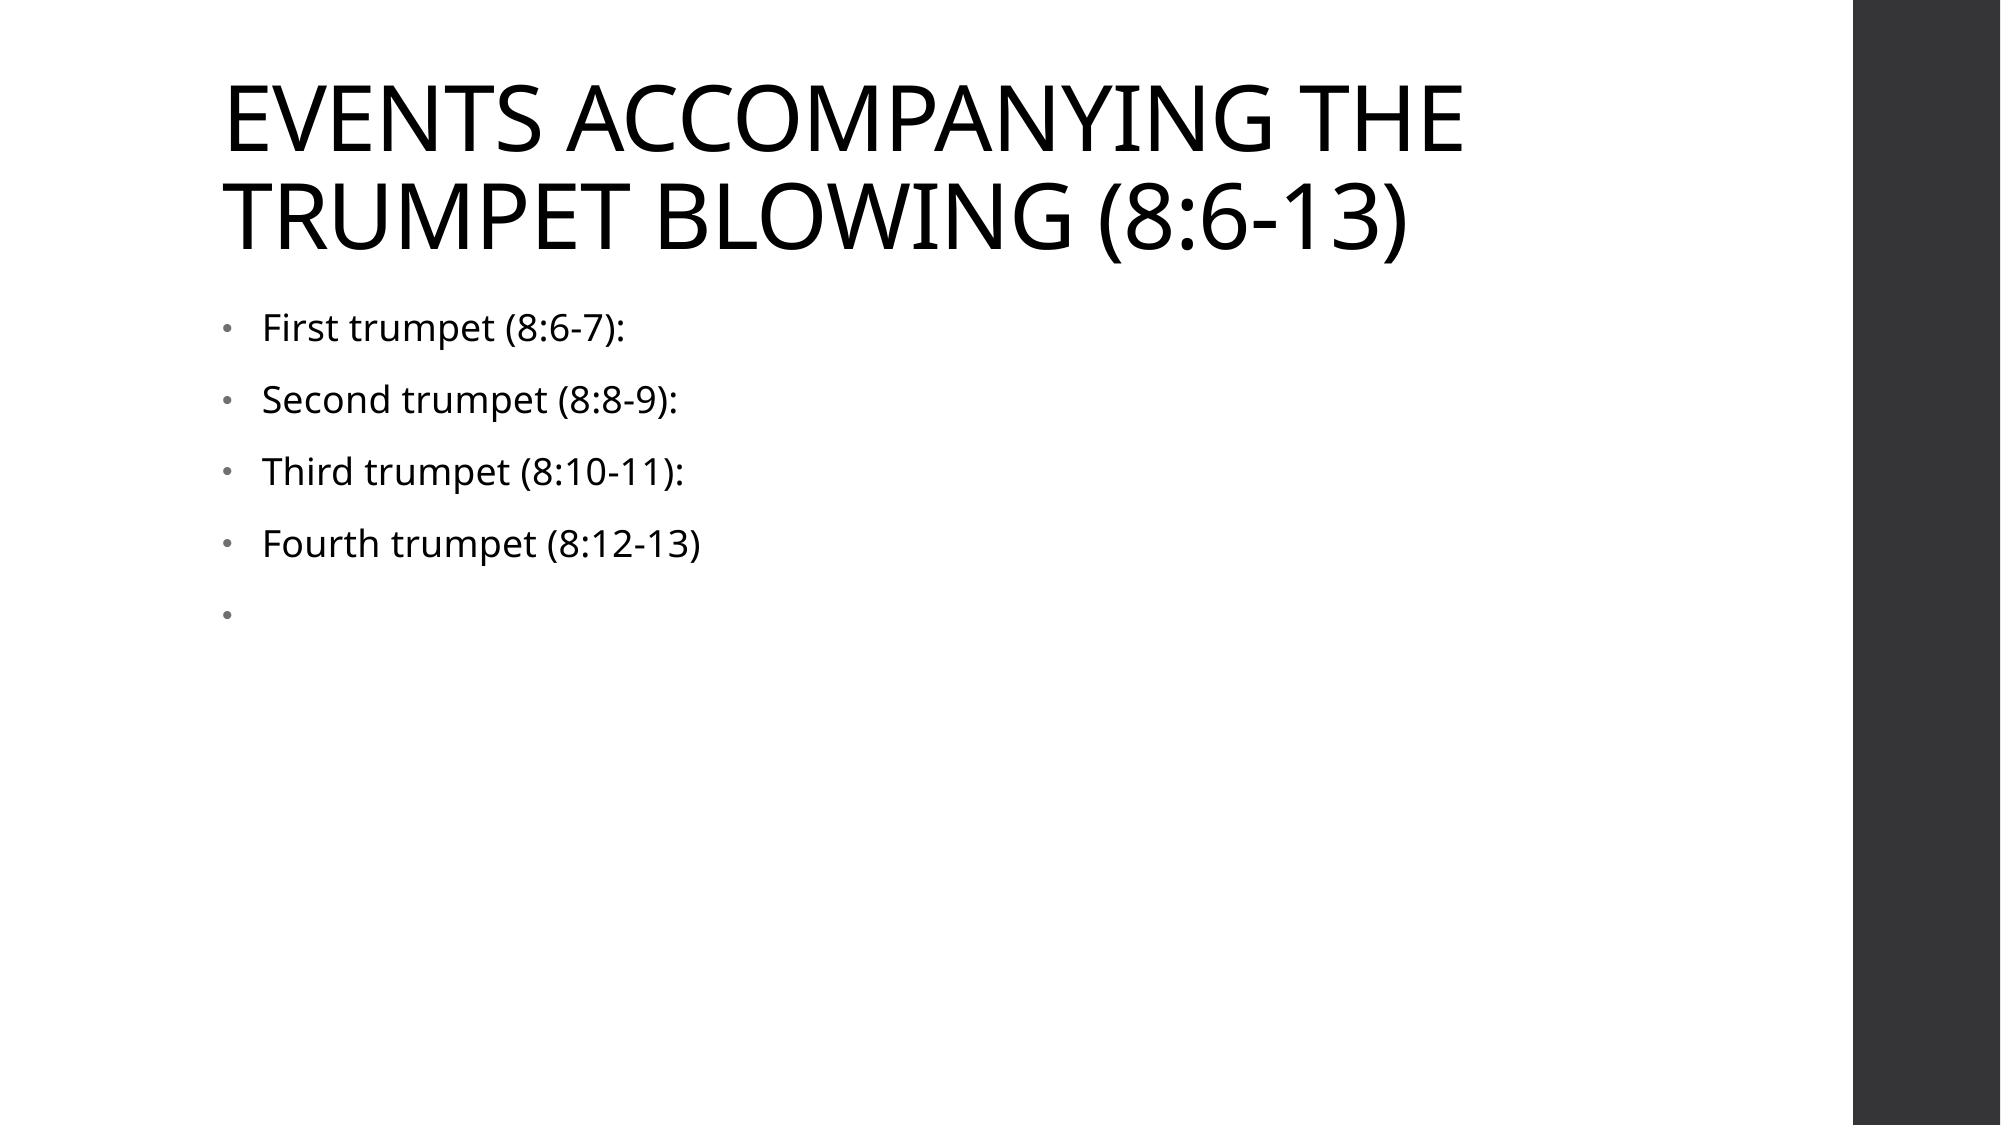

# EVENTS ACCOMPANYING THE TRUMPET BLOWING (8:6-13)
 First trumpet (8:6-7):
 Second trumpet (8:8-9):
 Third trumpet (8:10-11):
 Fourth trumpet (8:12-13)